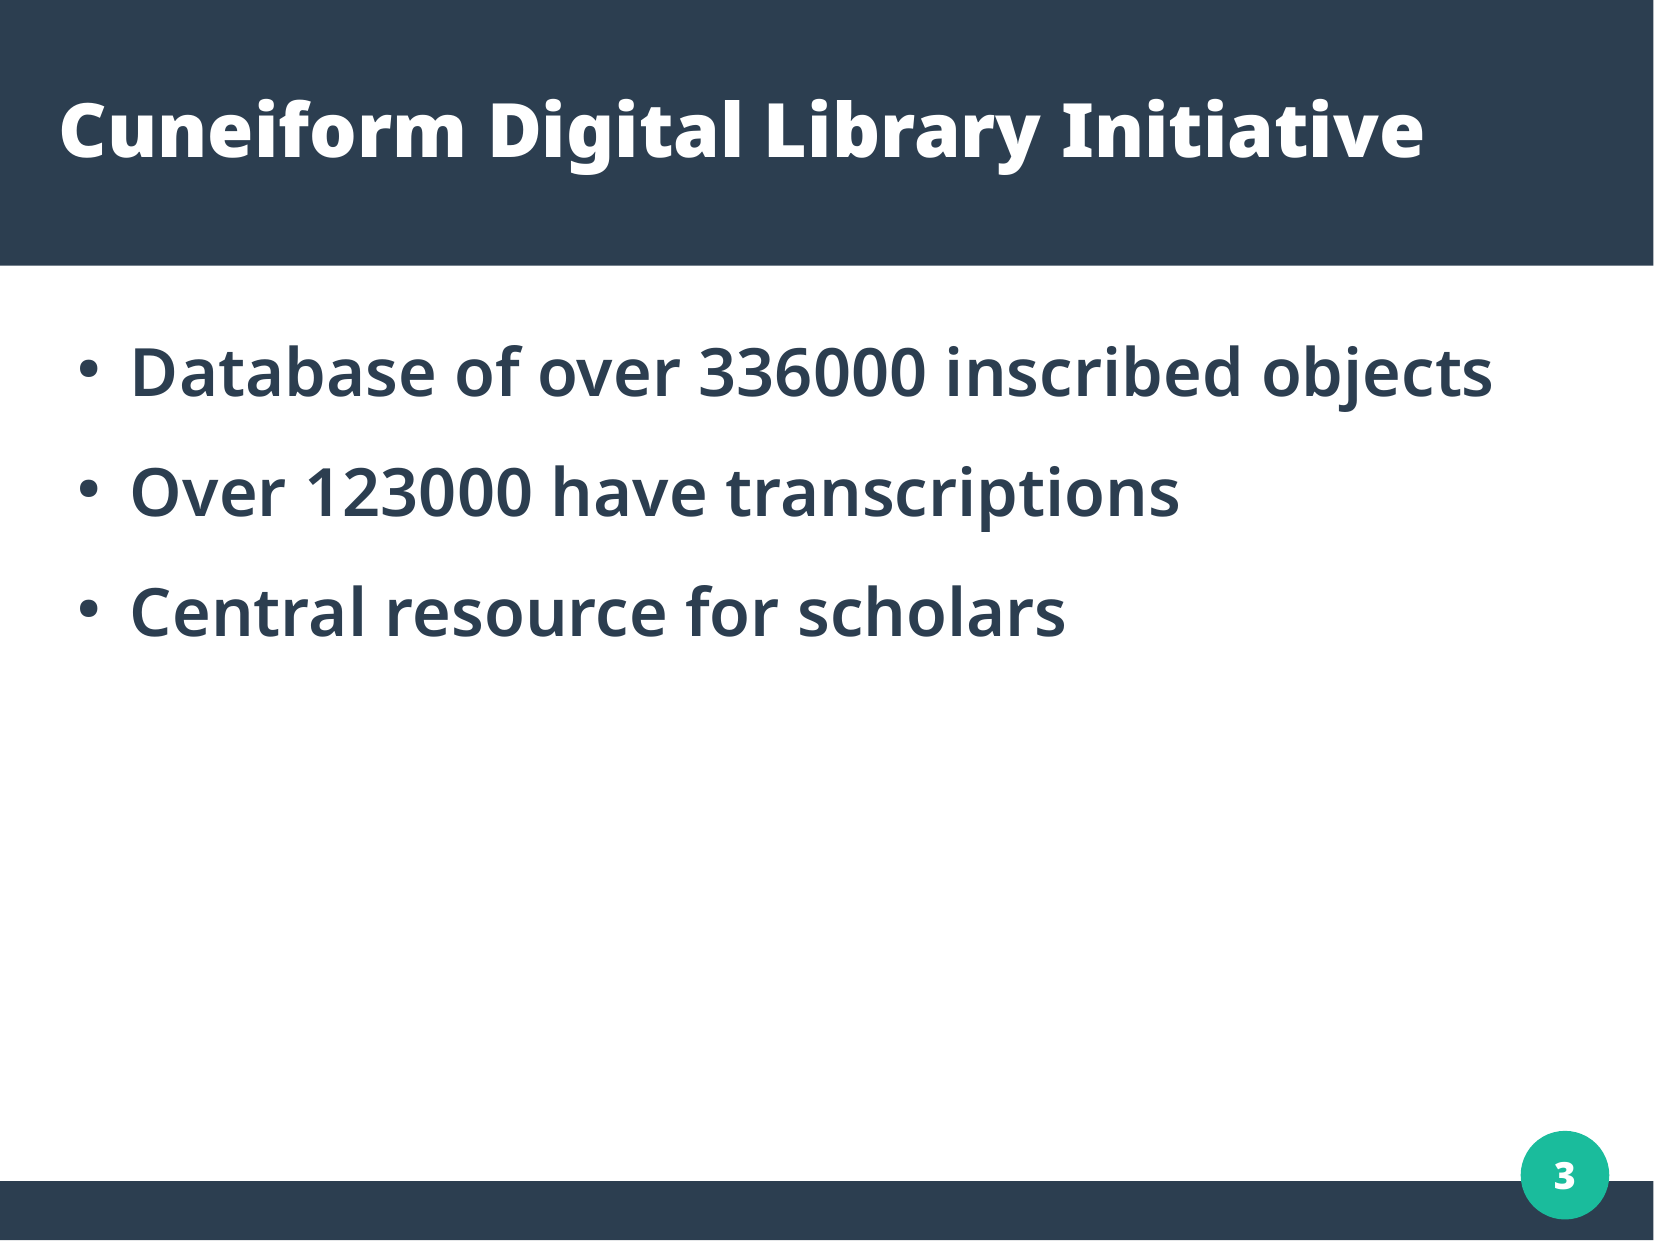

# Cuneiform Digital Library Initiative
Database of over 336000 inscribed objects
Over 123000 have transcriptions
Central resource for scholars
3